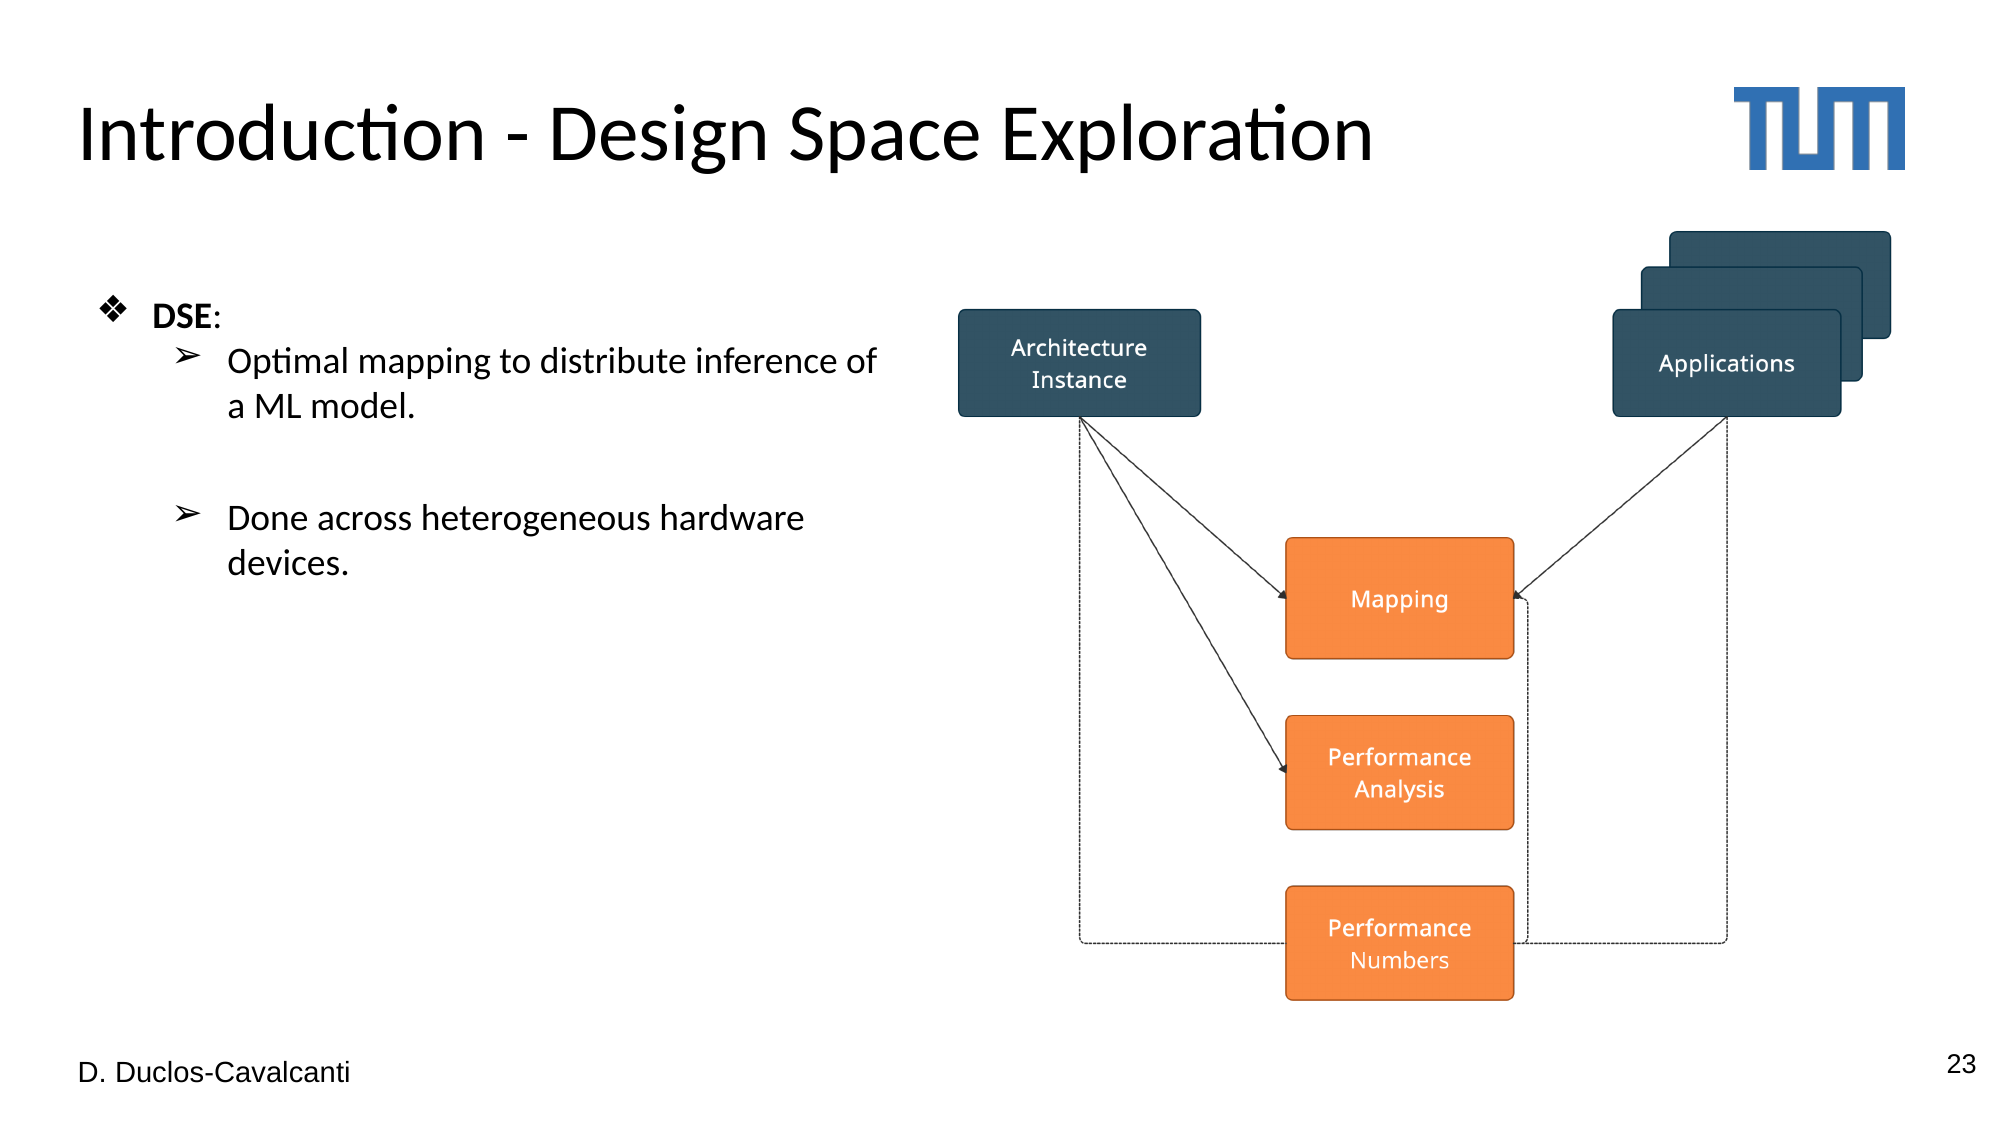

Introduction - Design Space Exploration
DSE:
Optimal mapping to distribute inference of a ML model.
Done across heterogeneous hardware devices.
D. Duclos-Cavalcanti